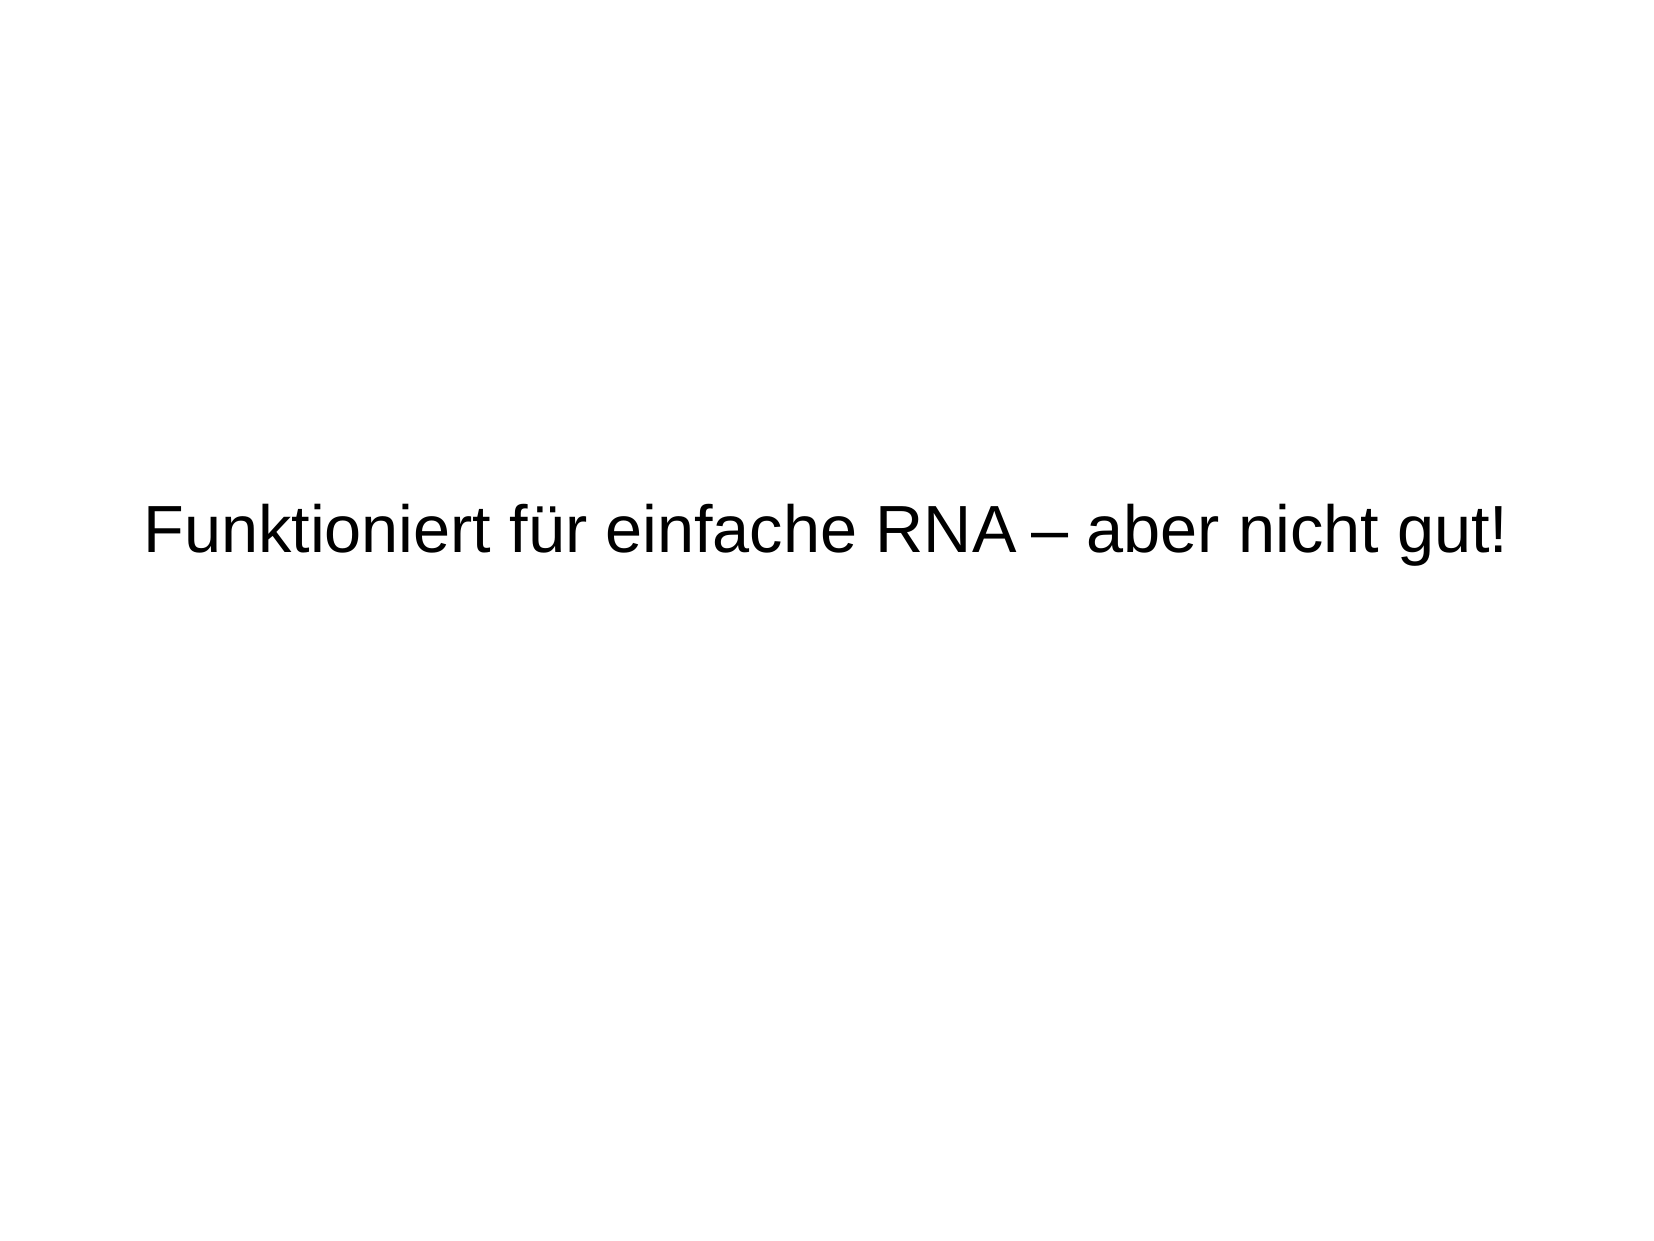

# Funktioniert für einfache RNA – aber nicht gut!